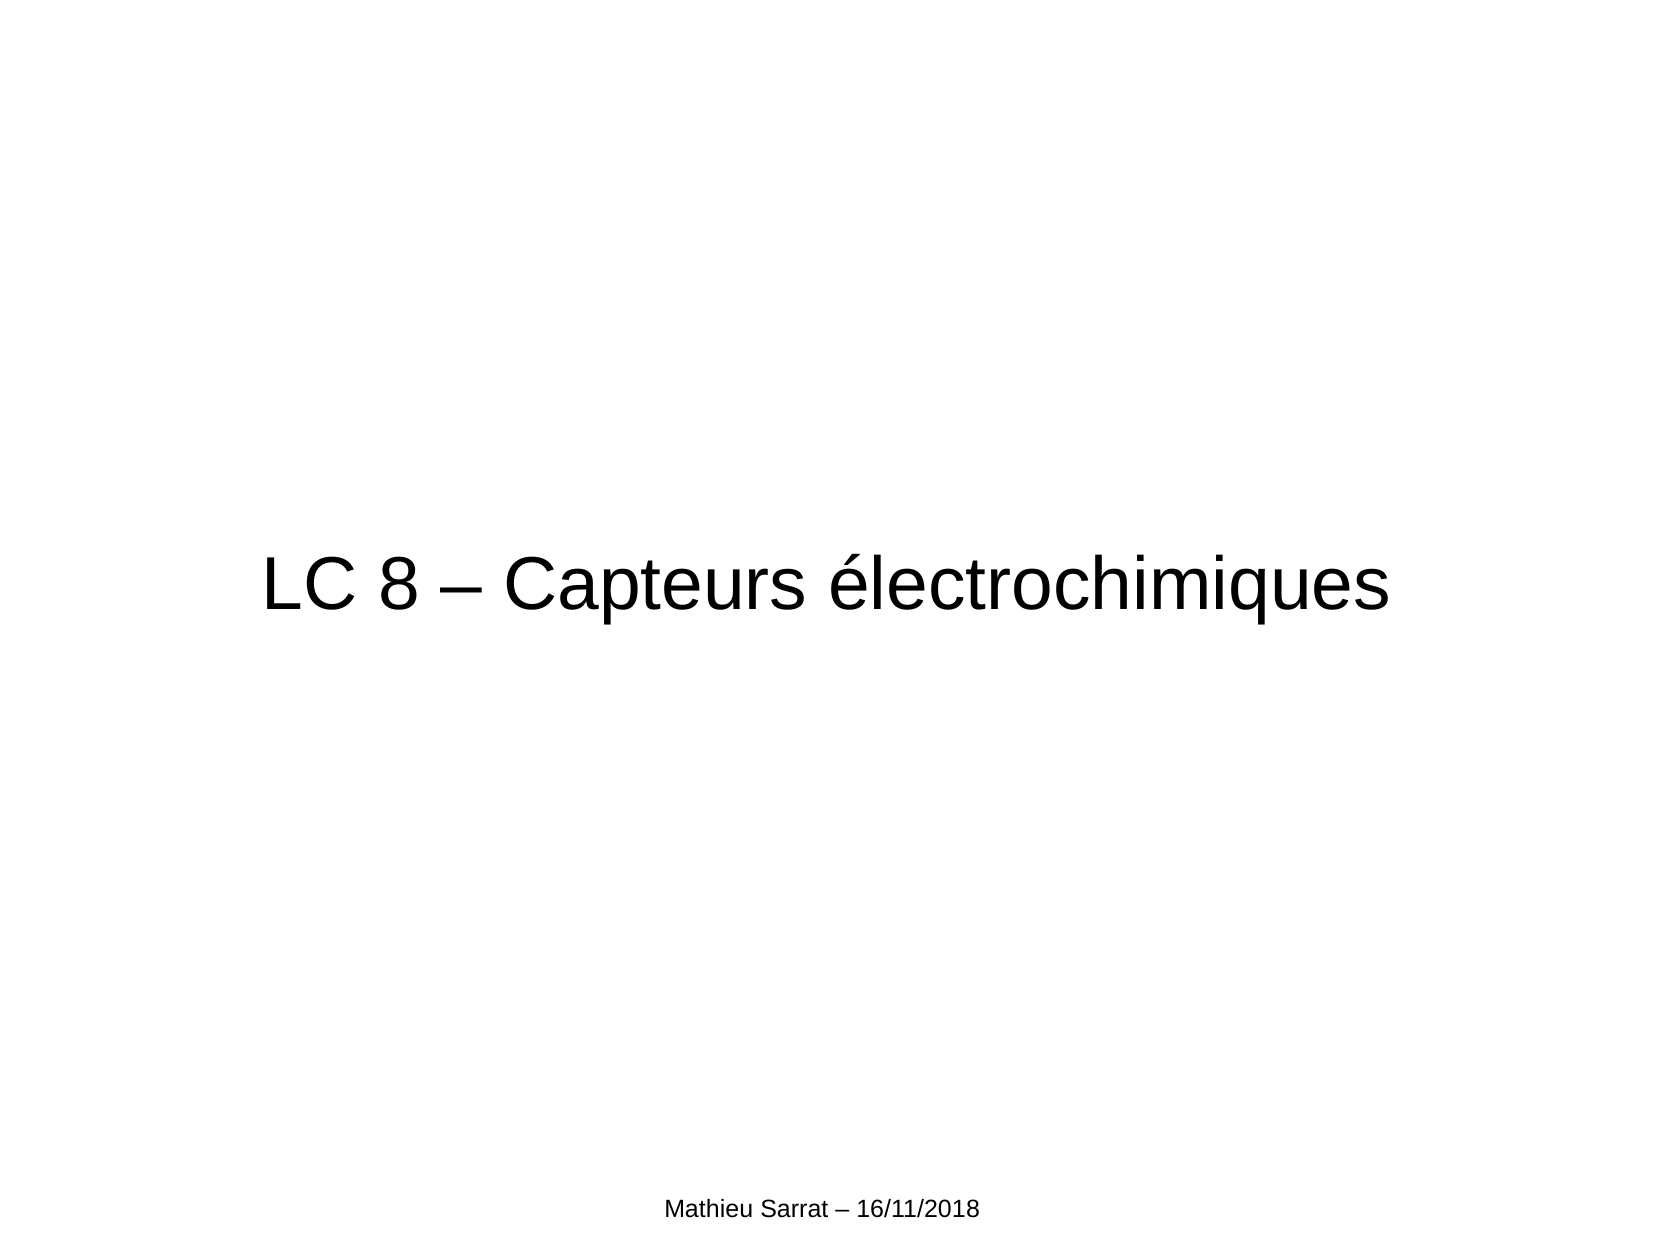

# LC 8 – Capteurs électrochimiques
Mathieu Sarrat – 16/11/2018